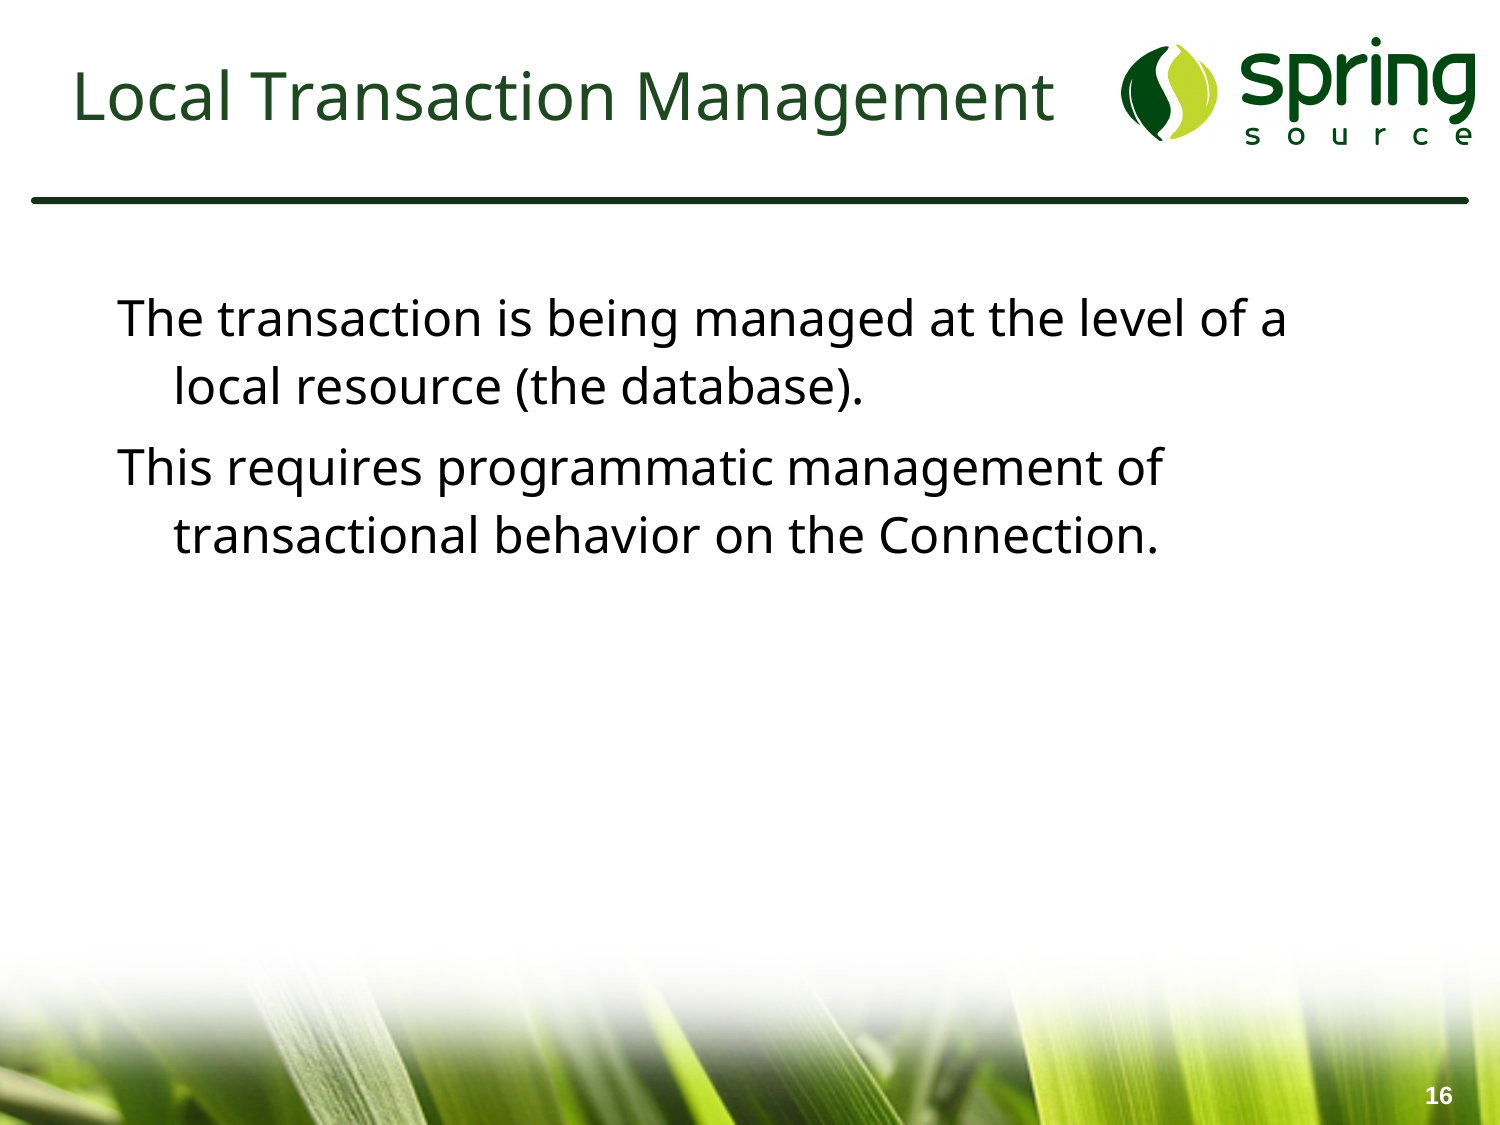

# Local Transaction Management
The transaction is being managed at the level of a local resource (the database).
This requires programmatic management of transactional behavior on the Connection.